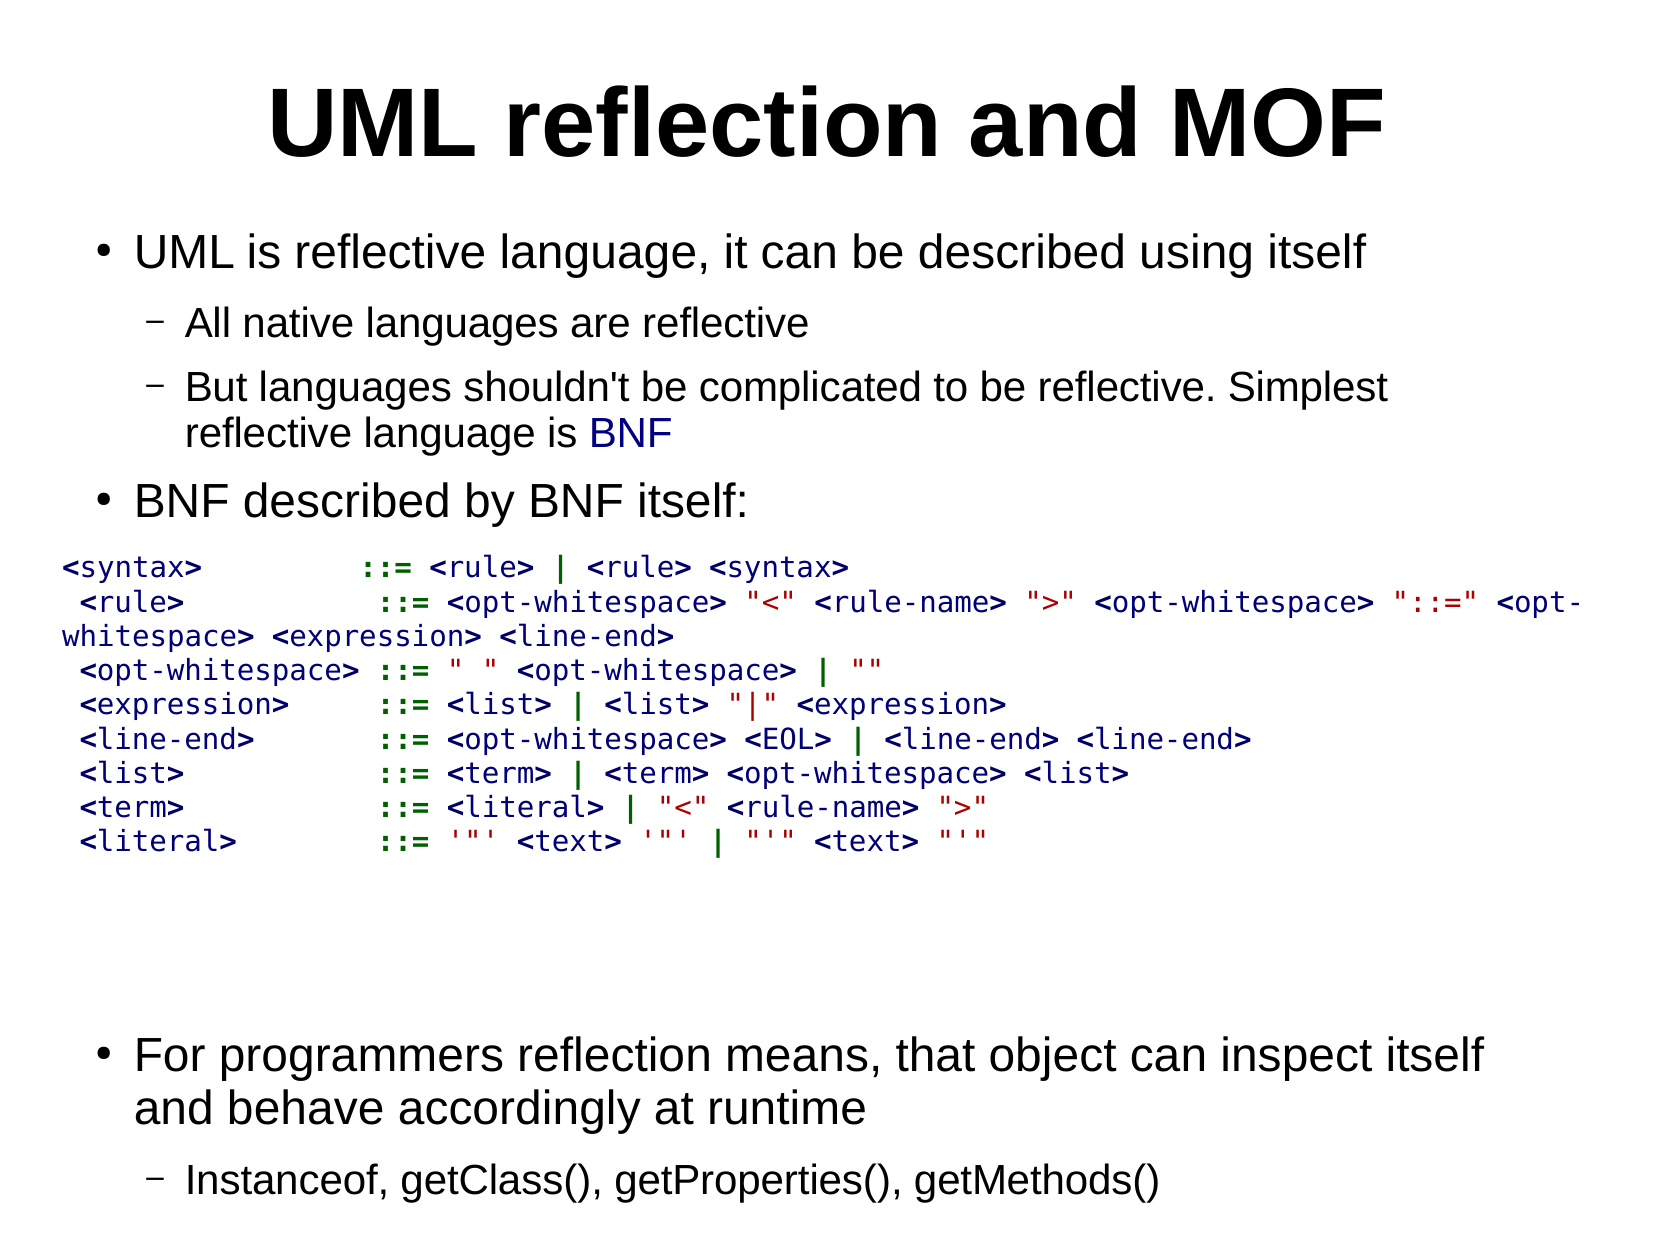

# UML reflection and MOF
UML is reflective language, it can be described using itself
All native languages are reflective
But languages shouldn't be complicated to be reflective. Simplest reflective language is BNF
BNF described by BNF itself:
For programmers reflection means, that object can inspect itself and behave accordingly at runtime
Instanceof, getClass(), getProperties(), getMethods()
<syntax> ::= <rule> | <rule> <syntax>
 <rule> ::= <opt-whitespace> "<" <rule-name> ">" <opt-whitespace> "::=" <opt-whitespace> <expression> <line-end>
 <opt-whitespace> ::= " " <opt-whitespace> | ""
 <expression> ::= <list> | <list> "|" <expression>
 <line-end> ::= <opt-whitespace> <EOL> | <line-end> <line-end>
 <list> ::= <term> | <term> <opt-whitespace> <list>
 <term> ::= <literal> | "<" <rule-name> ">"
 <literal> ::= '"' <text> '"' | "'" <text> "'"